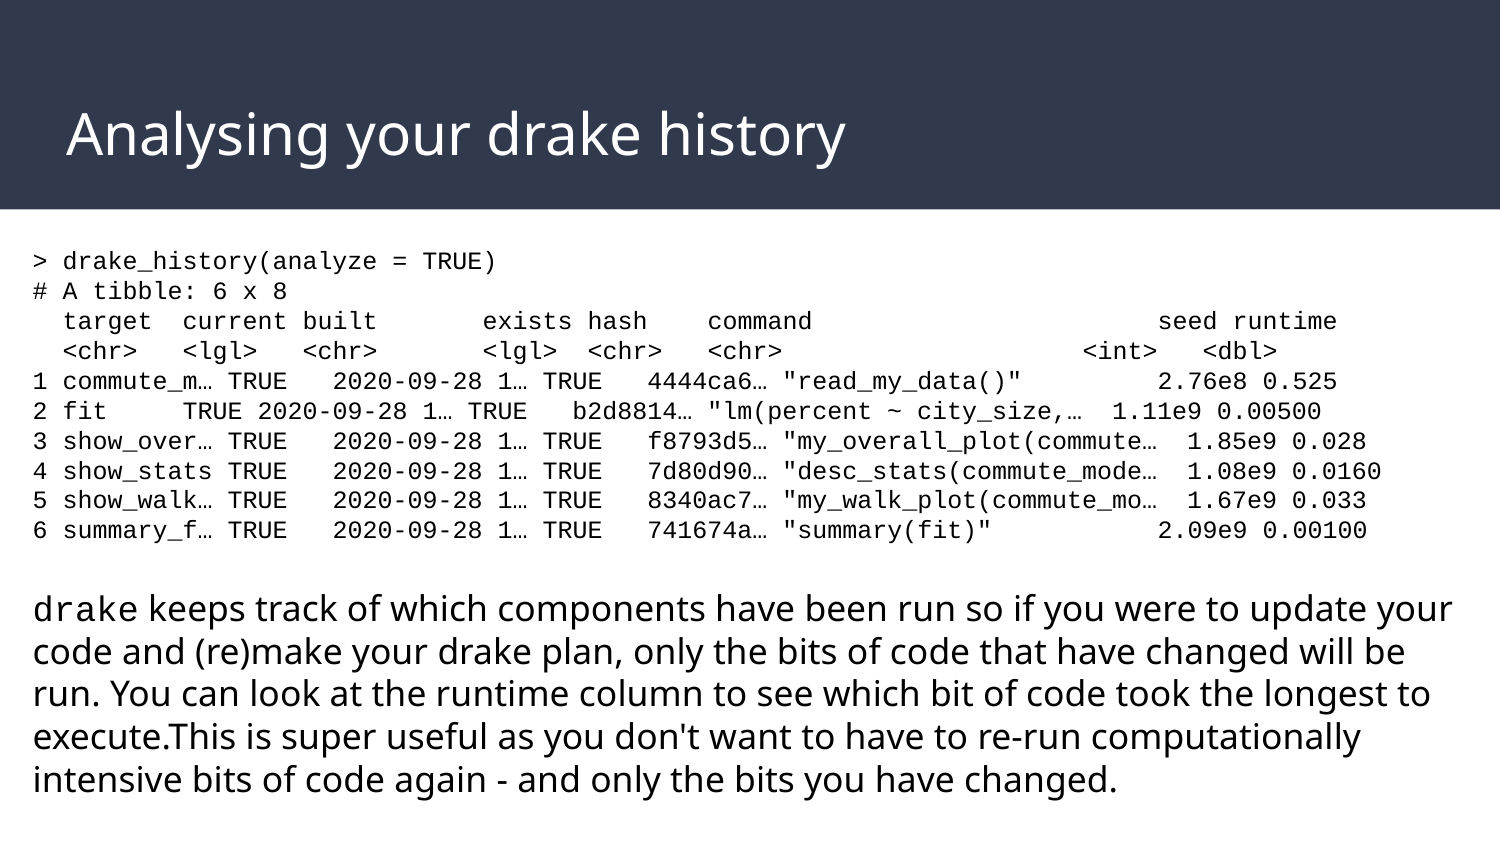

# Analysing your drake history
> drake_history(analyze = TRUE)
# A tibble: 6 x 8
 target 	current built 	exists hash 	command 	seed runtime
 <chr> 	<lgl> <chr> 	<lgl> <chr>	<chr> 	<int> <dbl>
1 commute_m… TRUE	2020-09-28 1… TRUE 4444ca6… "read_my_data()" 	2.76e8 0.525
2 fit 	TRUE	2020-09-28 1… TRUE b2d8814… "lm(percent ~ city_size,… 1.11e9 0.00500
3 show_over… TRUE	2020-09-28 1… TRUE f8793d5… "my_overall_plot(commute… 1.85e9 0.028
4 show_stats TRUE	2020-09-28 1… TRUE 7d80d90… "desc_stats(commute_mode… 1.08e9 0.0160
5 show_walk… TRUE	2020-09-28 1… TRUE 8340ac7… "my_walk_plot(commute_mo… 1.67e9 0.033
6 summary_f… TRUE	2020-09-28 1… TRUE 741674a… "summary(fit)" 	2.09e9 0.00100
drake keeps track of which components have been run so if you were to update your code and (re)make your drake plan, only the bits of code that have changed will be run. You can look at the runtime column to see which bit of code took the longest to execute.This is super useful as you don't want to have to re-run computationally intensive bits of code again - and only the bits you have changed.